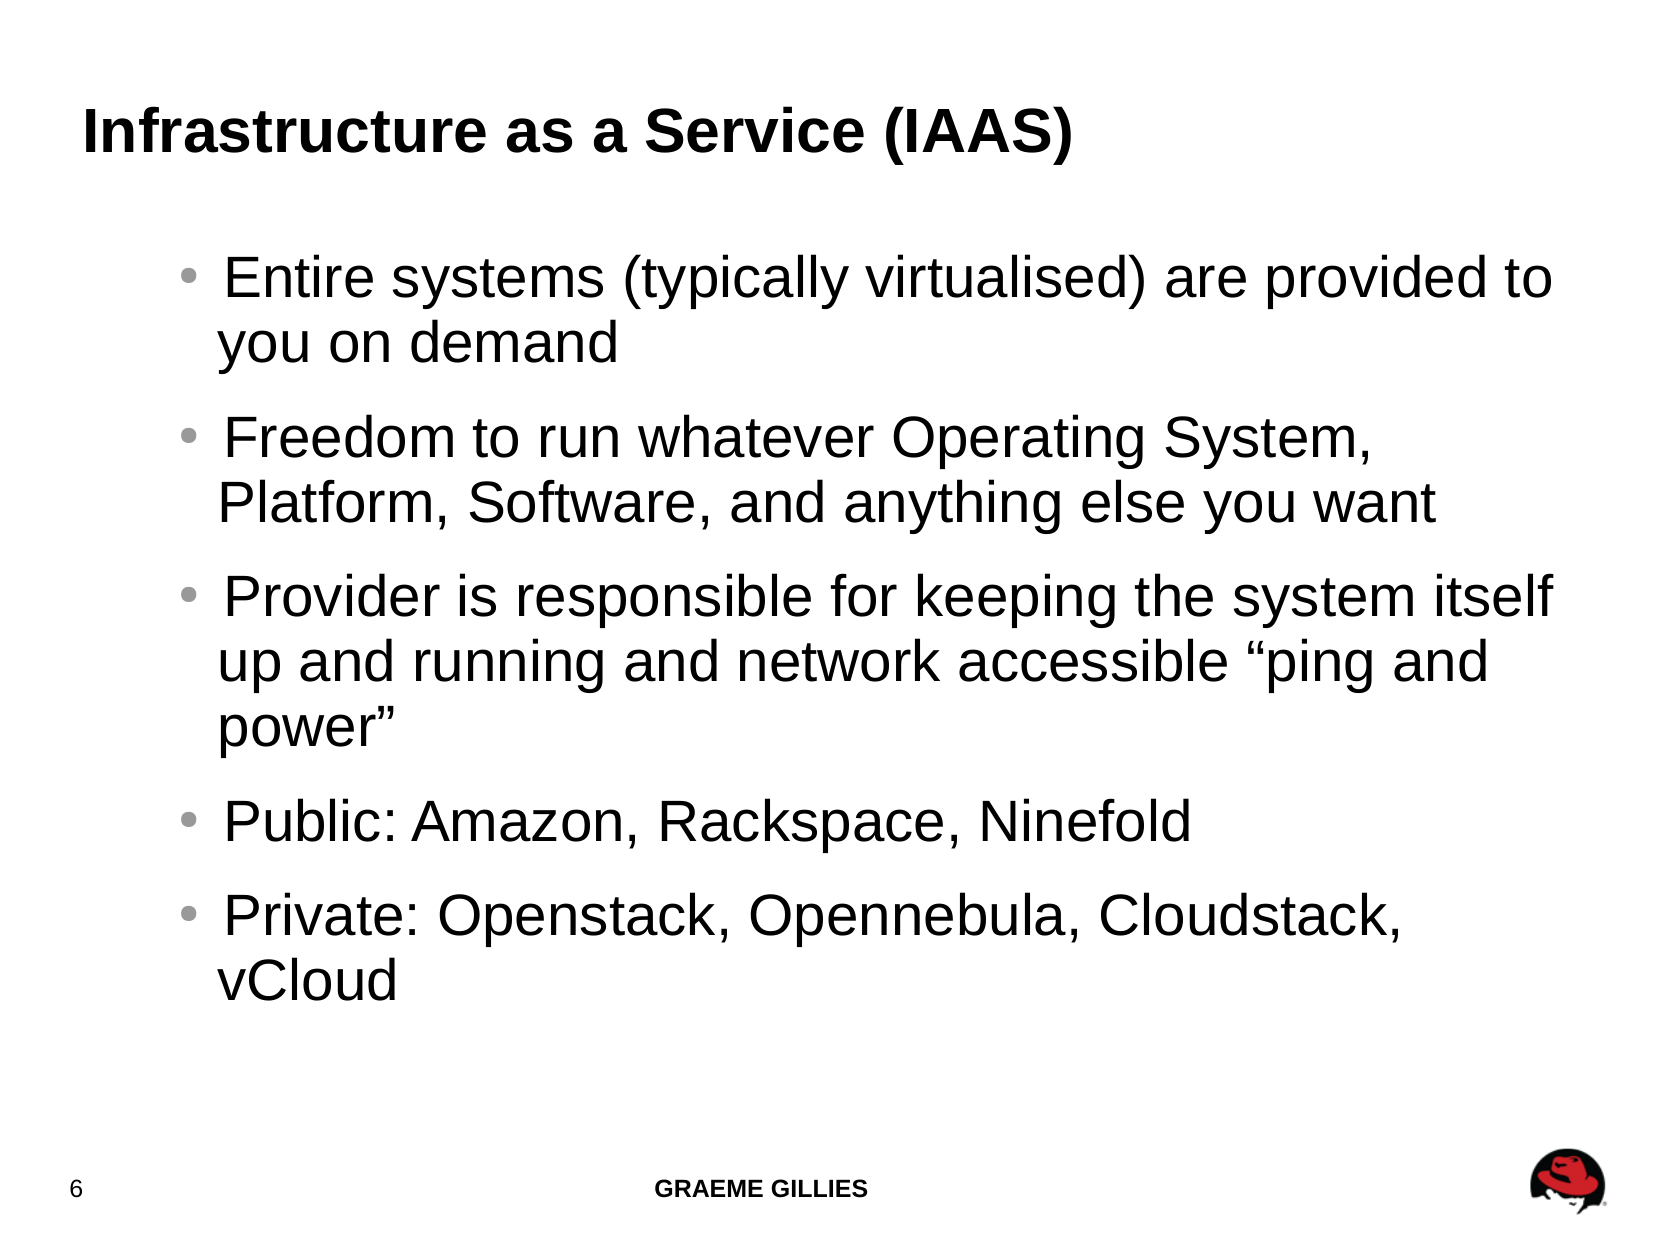

# Infrastructure as a Service (IAAS)
Entire systems (typically virtualised) are provided to you on demand
Freedom to run whatever Operating System, Platform, Software, and anything else you want
Provider is responsible for keeping the system itself up and running and network accessible “ping and power”
Public: Amazon, Rackspace, Ninefold
Private: Openstack, Opennebula, Cloudstack, vCloud